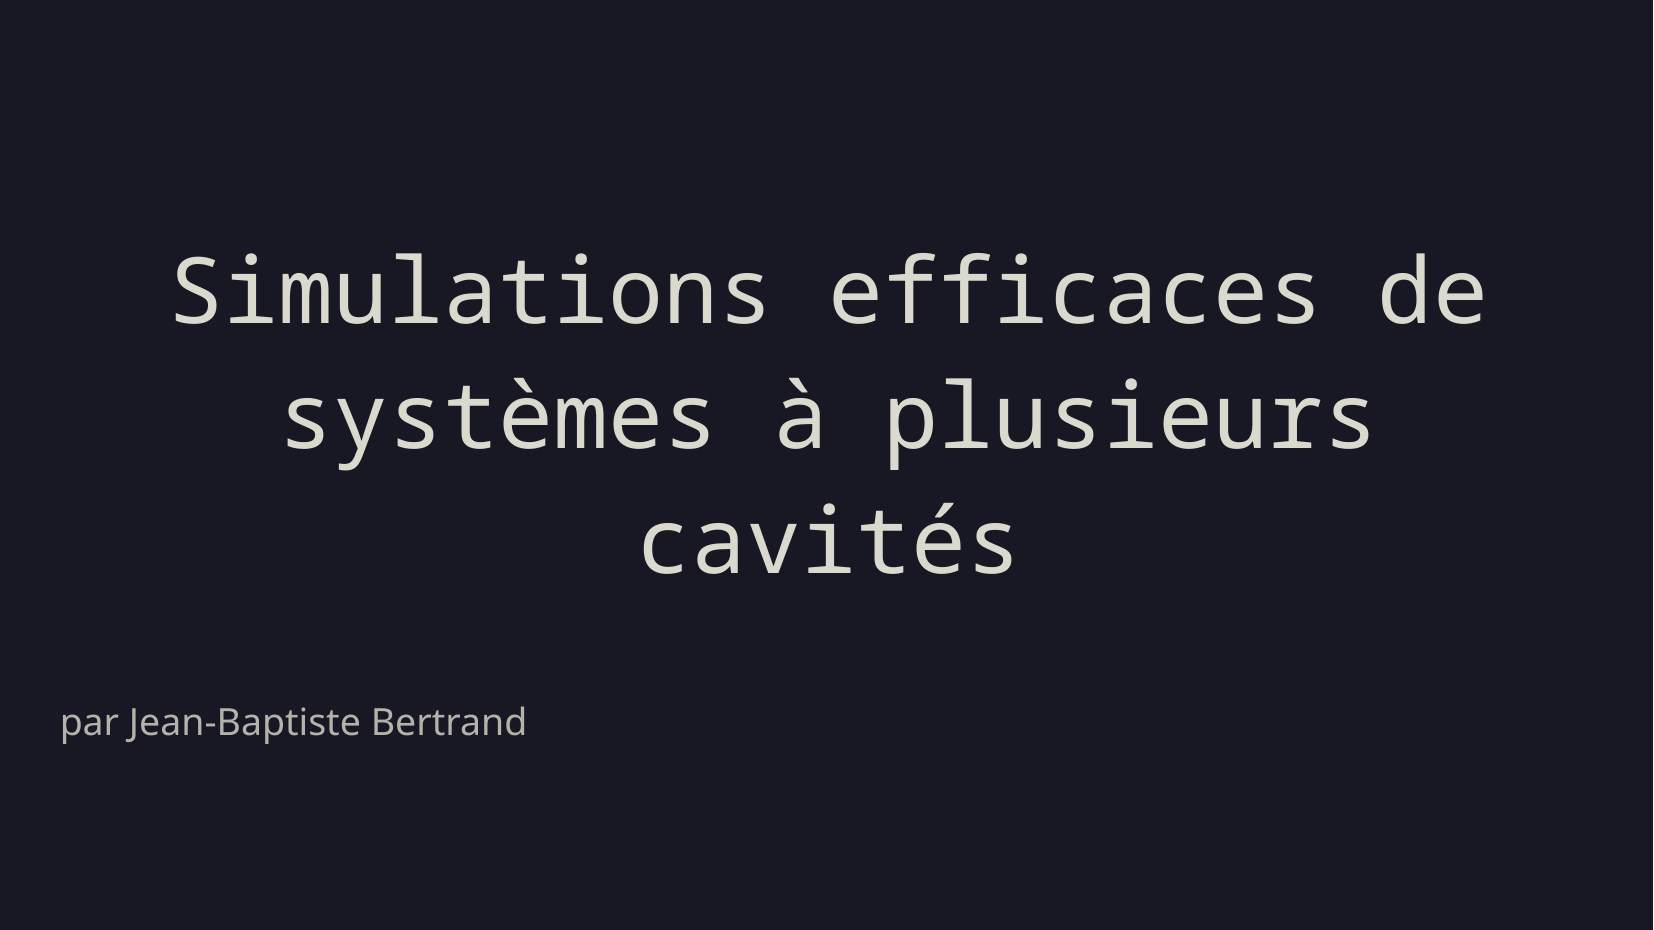

# Simulations efficaces de systèmes à plusieurs cavités
par Jean-Baptiste Bertrand